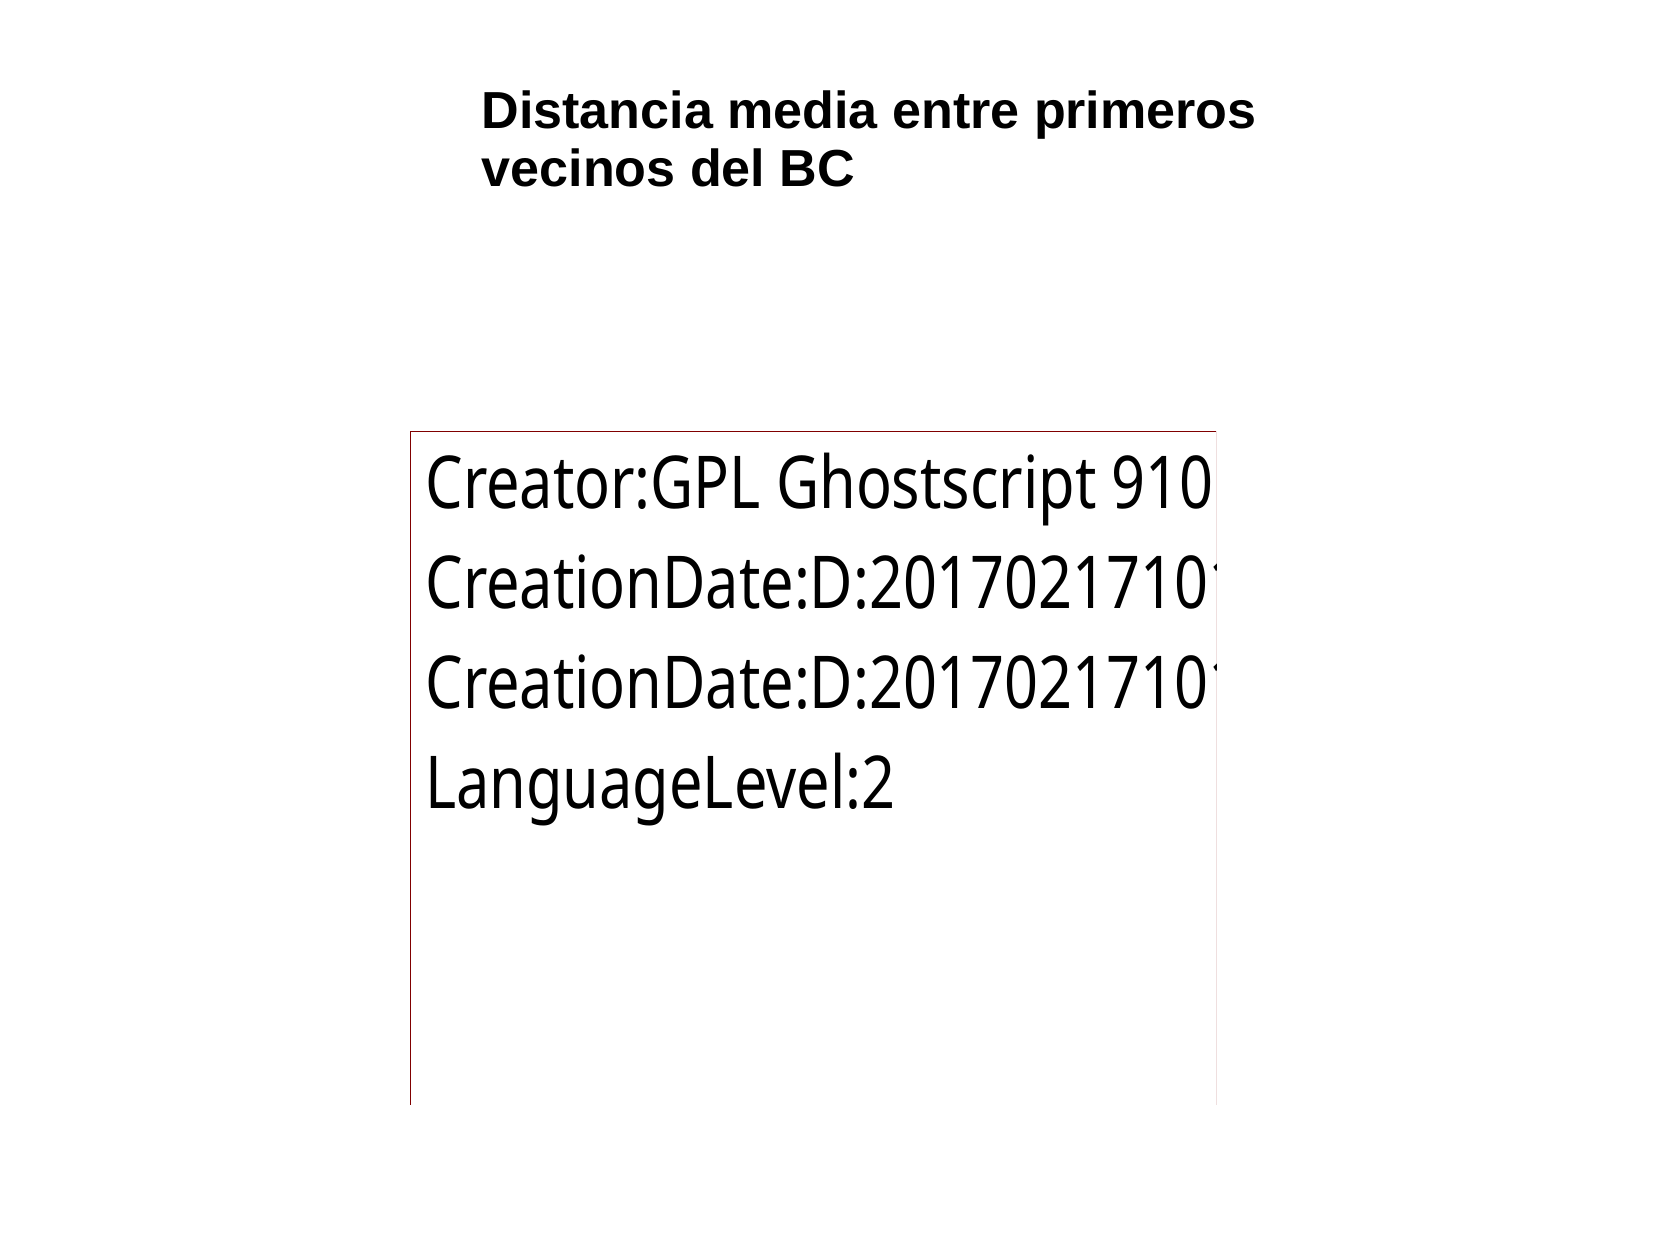

Distancia media entre primeros vecinos del BC